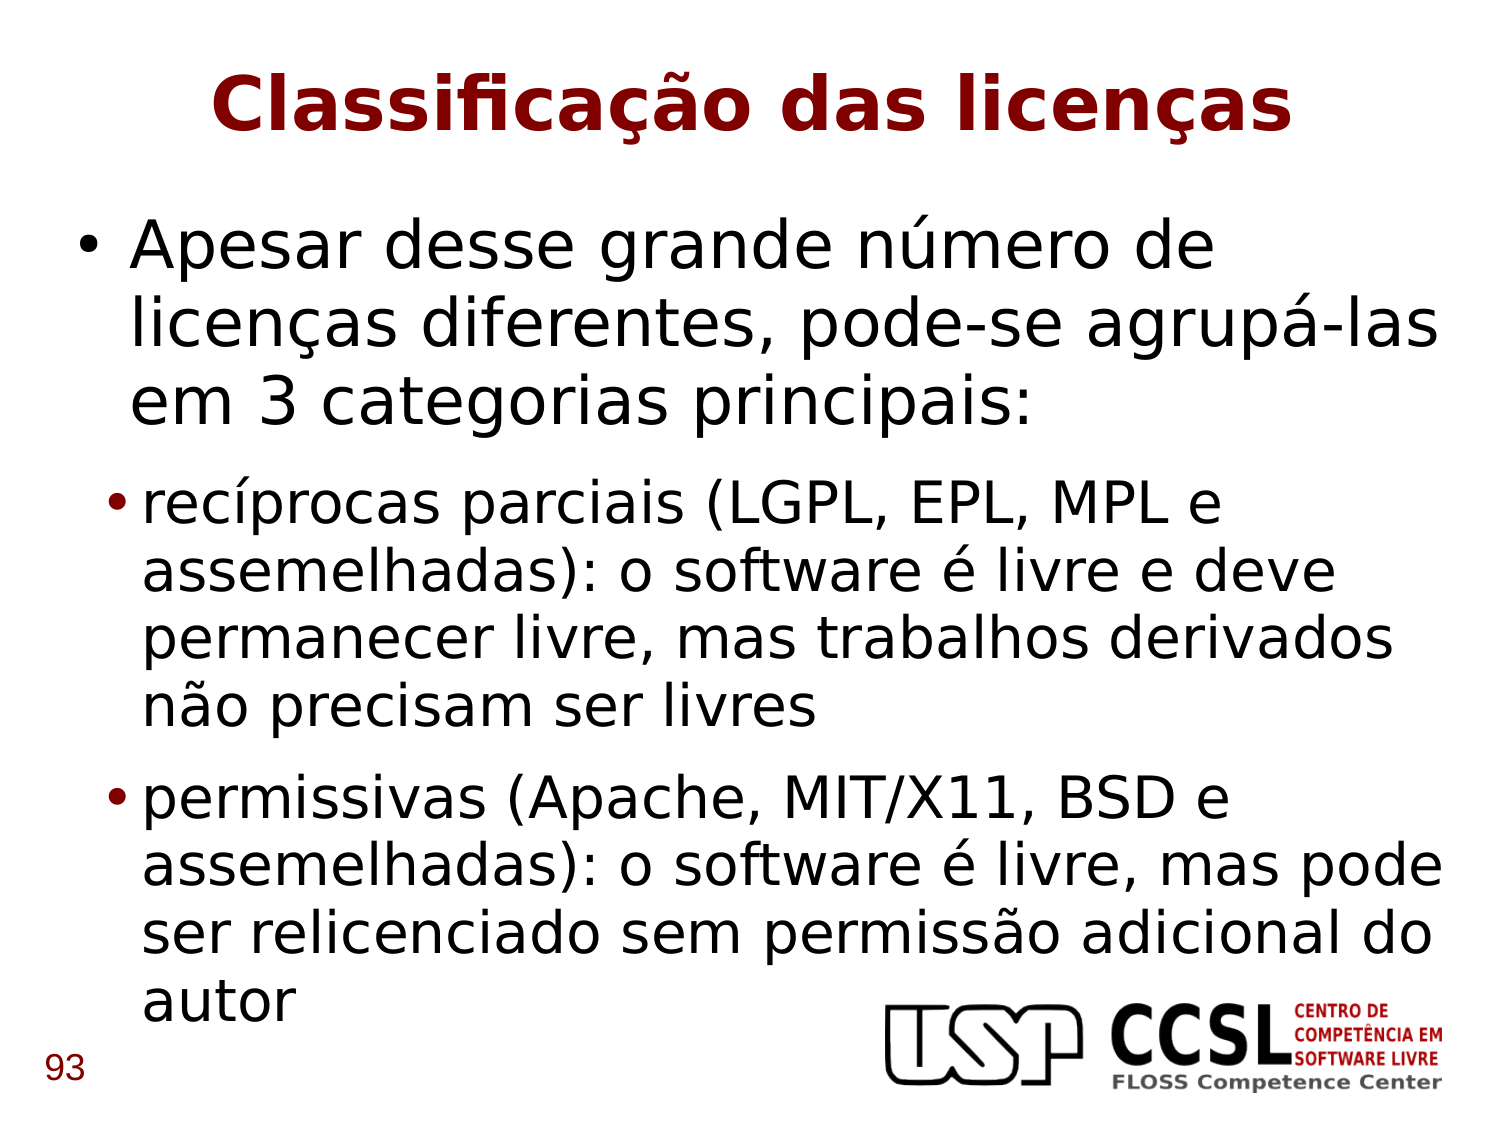

# Classificação das licenças
Apesar desse grande número de licenças diferentes, pode-se agrupá-las em 3 categorias principais:
recíprocas parciais (LGPL, EPL, MPL e assemelhadas): o software é livre e deve permanecer livre, mas trabalhos derivados não precisam ser livres
permissivas (Apache, MIT/X11, BSD e assemelhadas): o software é livre, mas pode ser relicenciado sem permissão adicional do autor